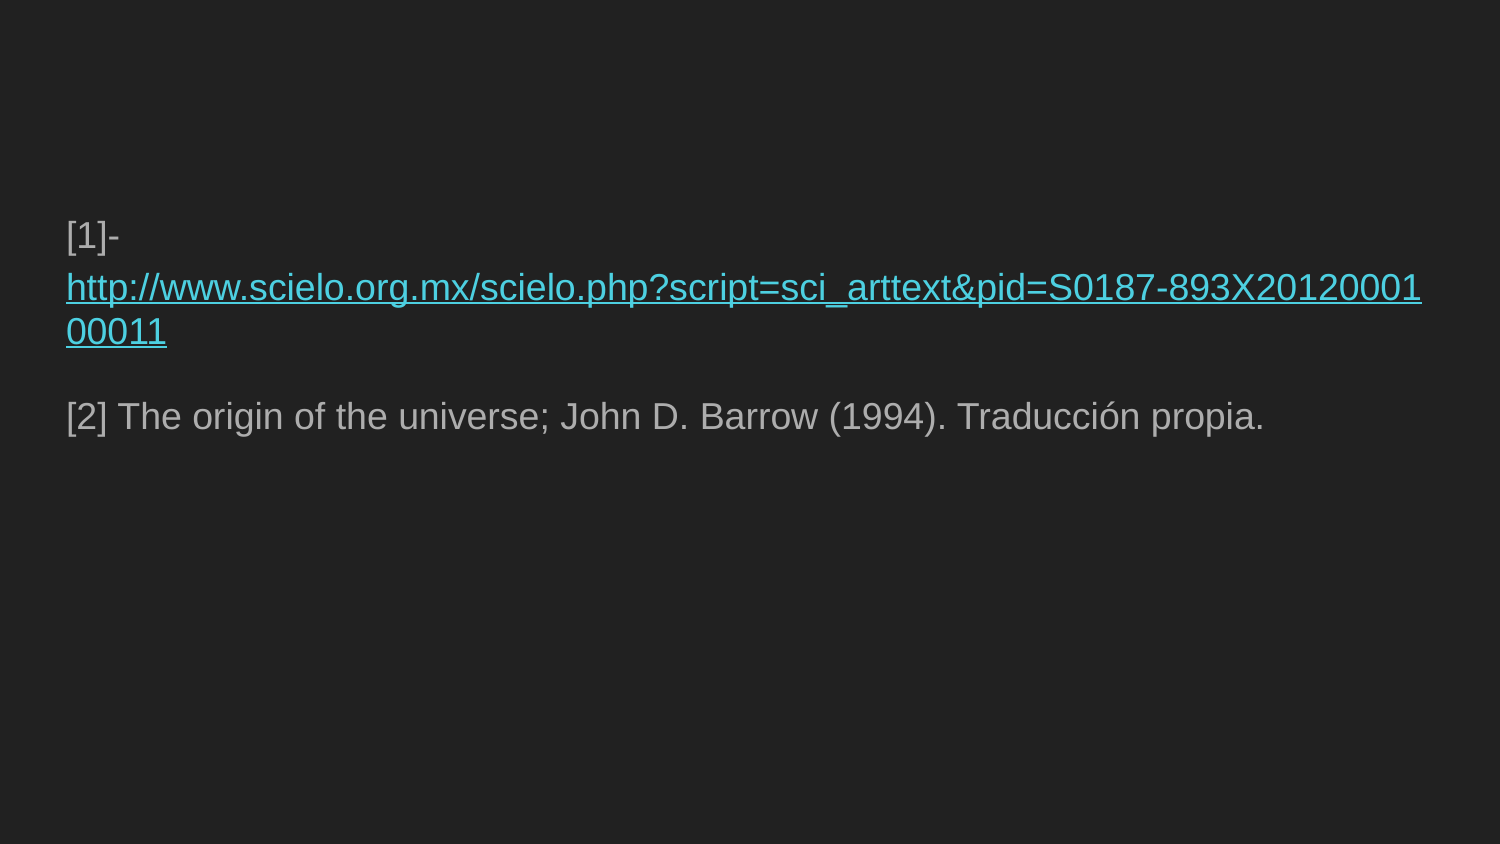

#
[1]-http://www.scielo.org.mx/scielo.php?script=sci_arttext&pid=S0187-893X2012000100011
[2] The origin of the universe; John D. Barrow (1994). Traducción propia.